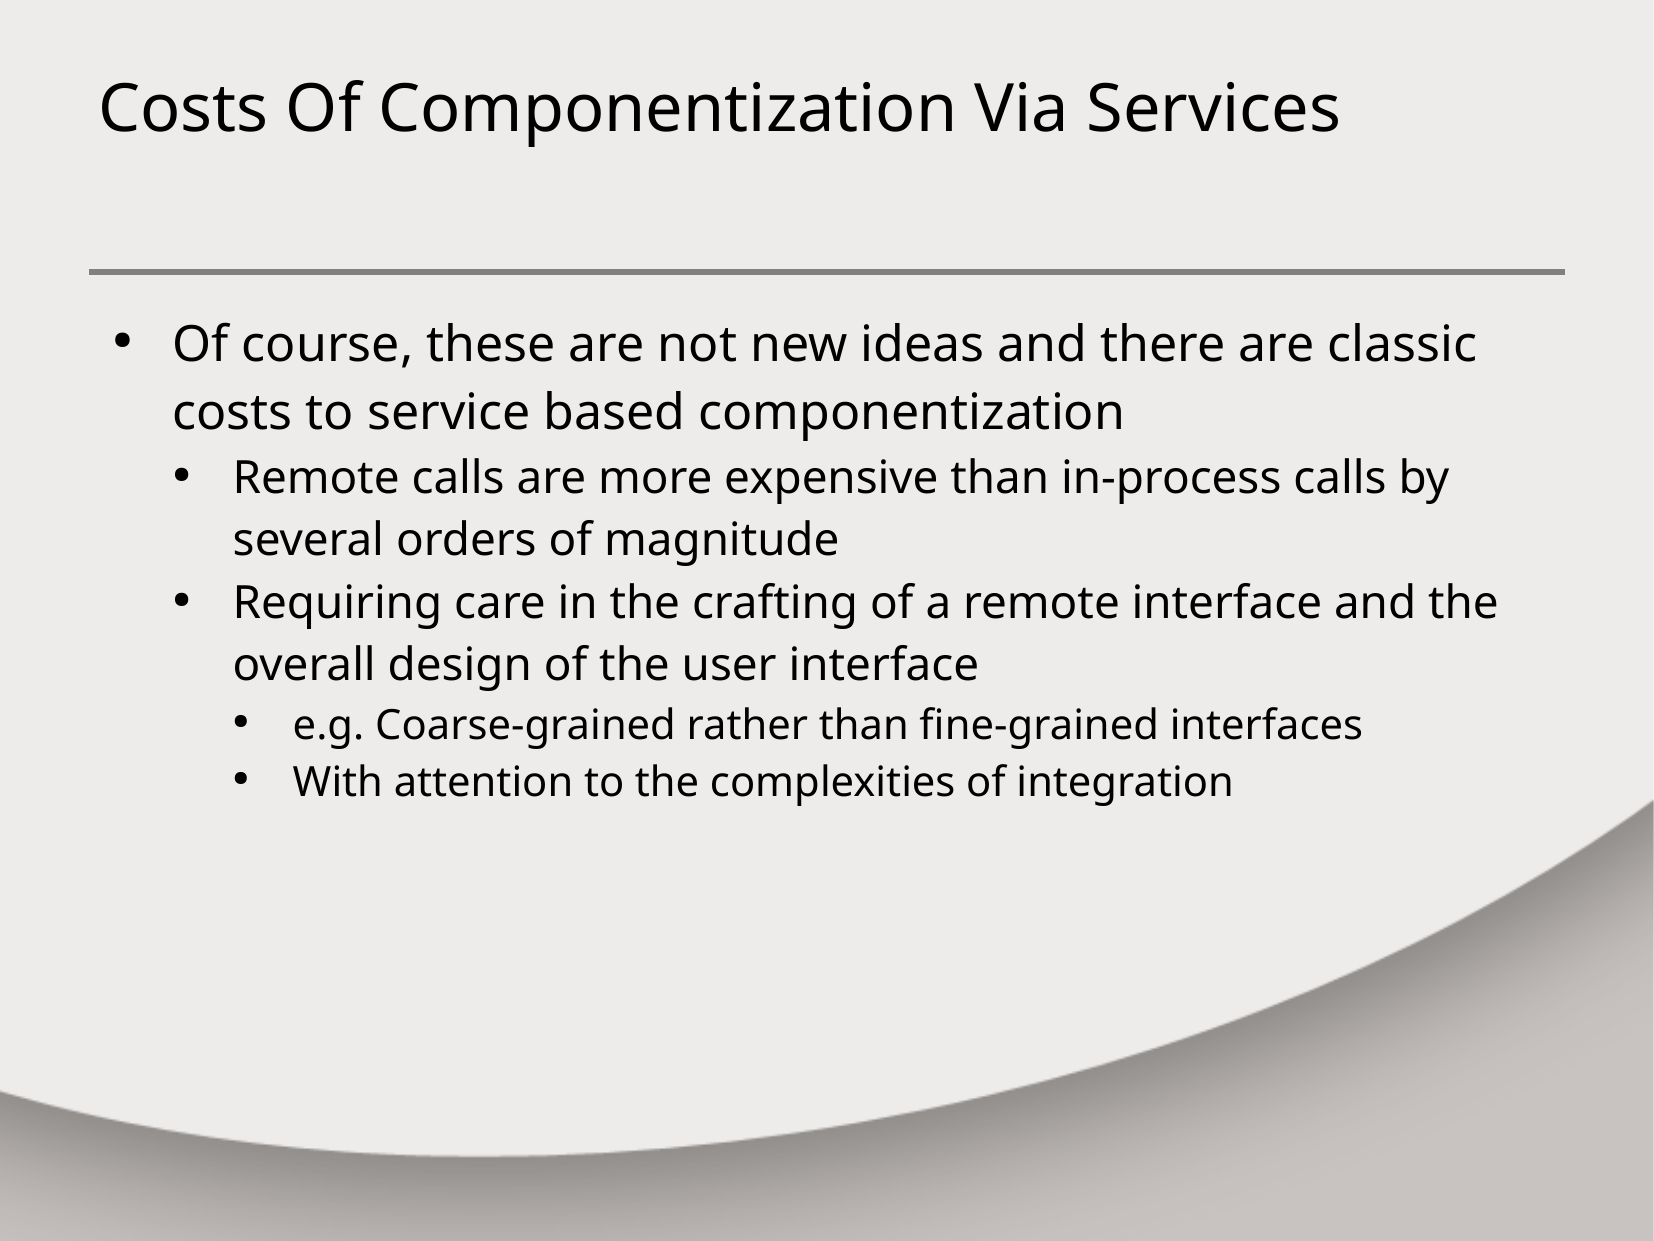

# Costs Of Componentization Via Services
Of course, these are not new ideas and there are classic costs to service based componentization
Remote calls are more expensive than in-process calls by several orders of magnitude
Requiring care in the crafting of a remote interface and the overall design of the user interface
e.g. Coarse-grained rather than fine-grained interfaces
With attention to the complexities of integration